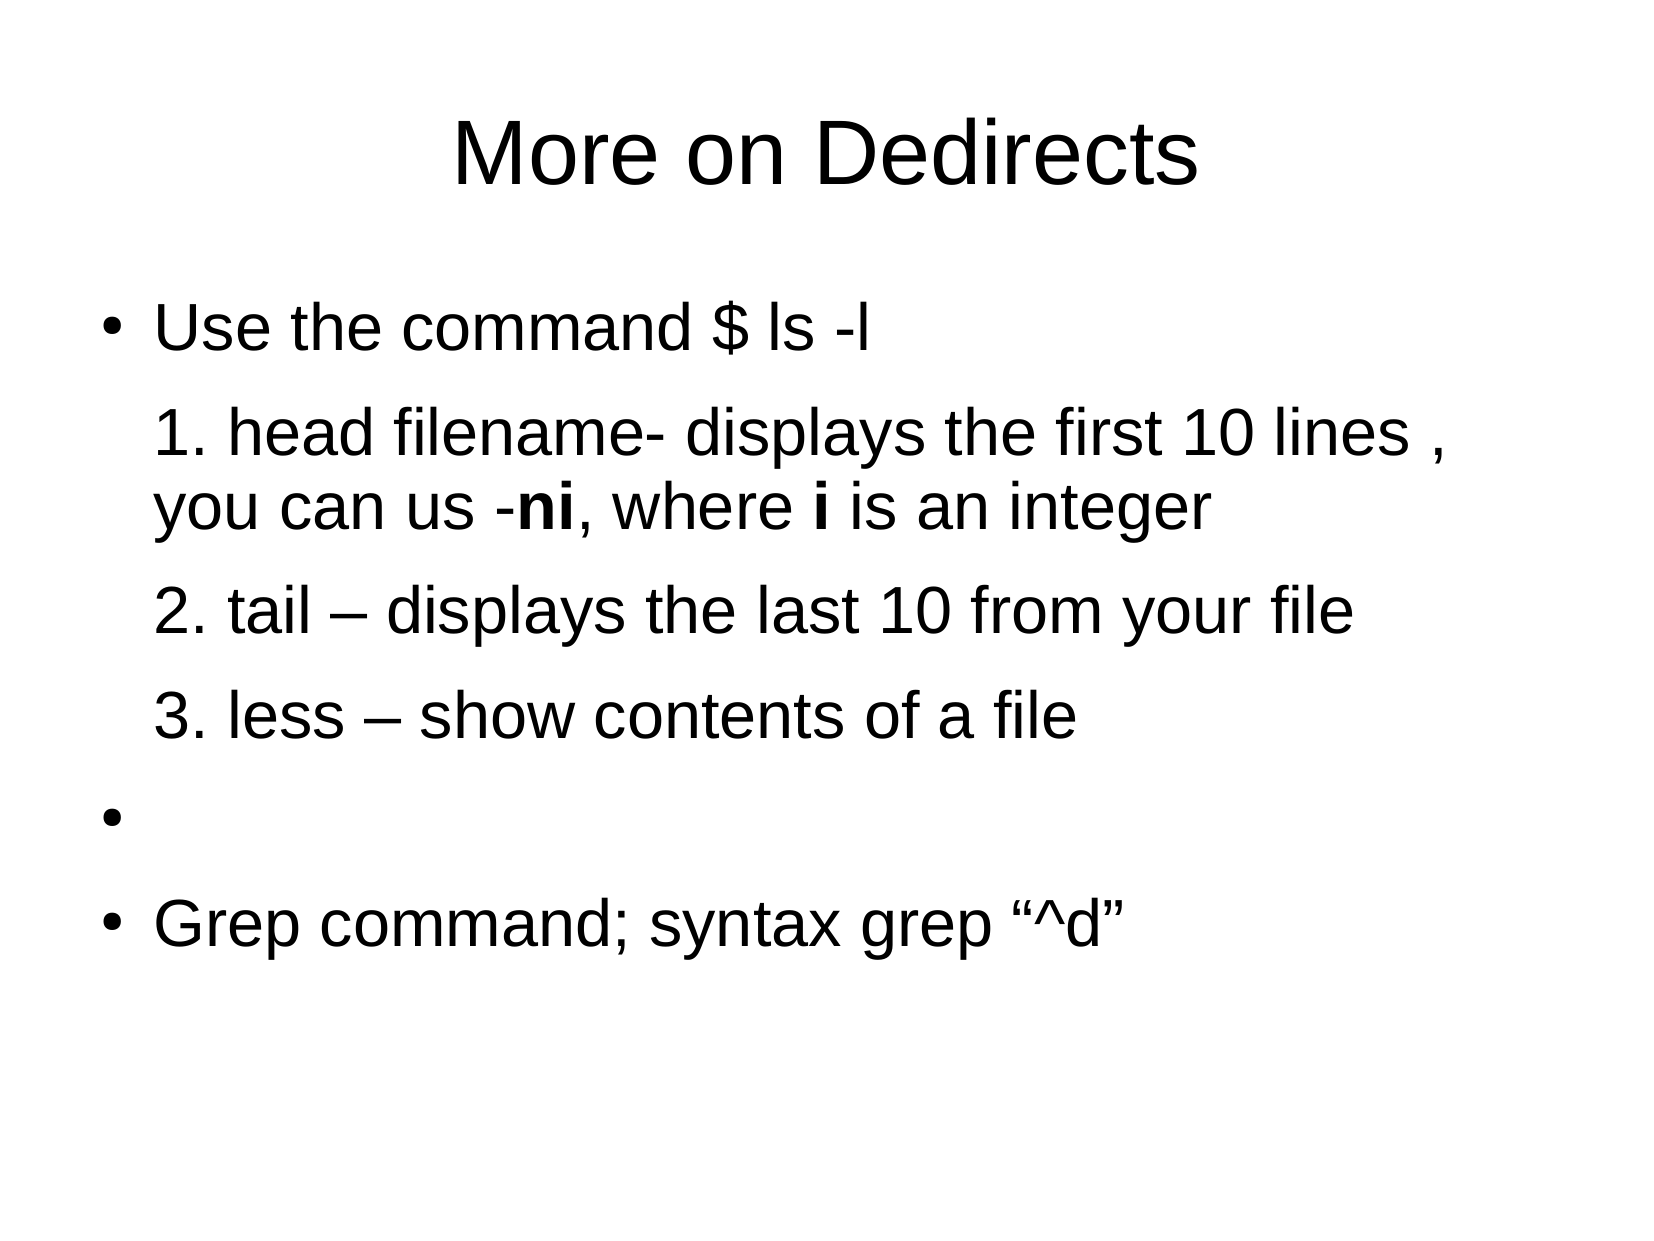

# More on Dedirects
Use the command $ ls -l
1. head filename- displays the first 10 lines , you can us -ni, where i is an integer
2. tail – displays the last 10 from your file
3. less – show contents of a file
Grep command; syntax grep “^d”